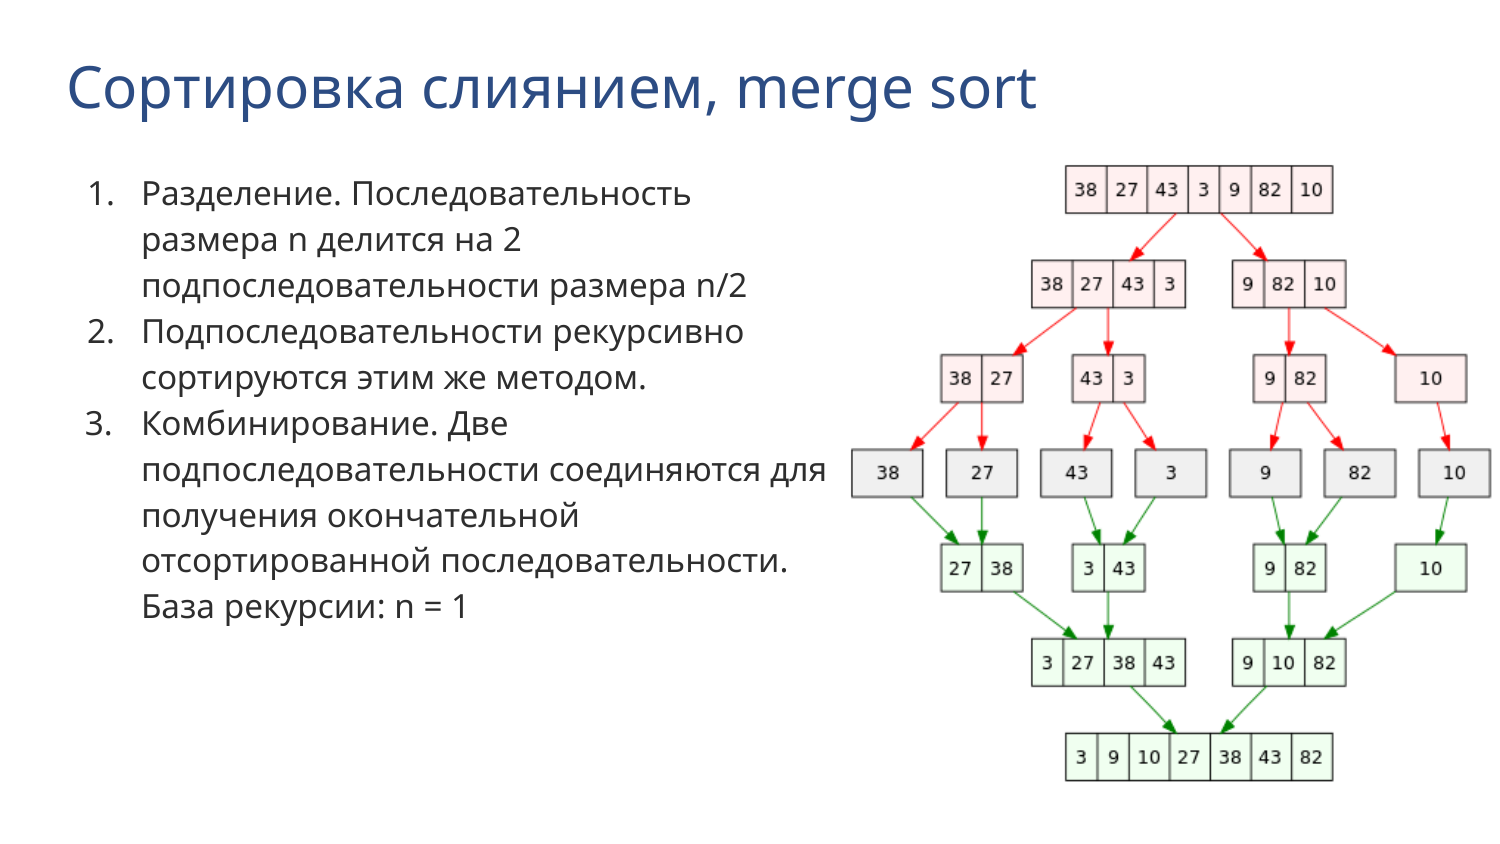

# Сортировка слиянием, merge sort
Разделение. Последовательность размера n делится на 2 подпоследовательности размера n/2
Подпоследовательности рекурсивно сортируются этим же методом.
Комбинирование. Две подпоследовательности соединяются для получения окончательной отсортированной последовательности.
База рекурсии: n = 1